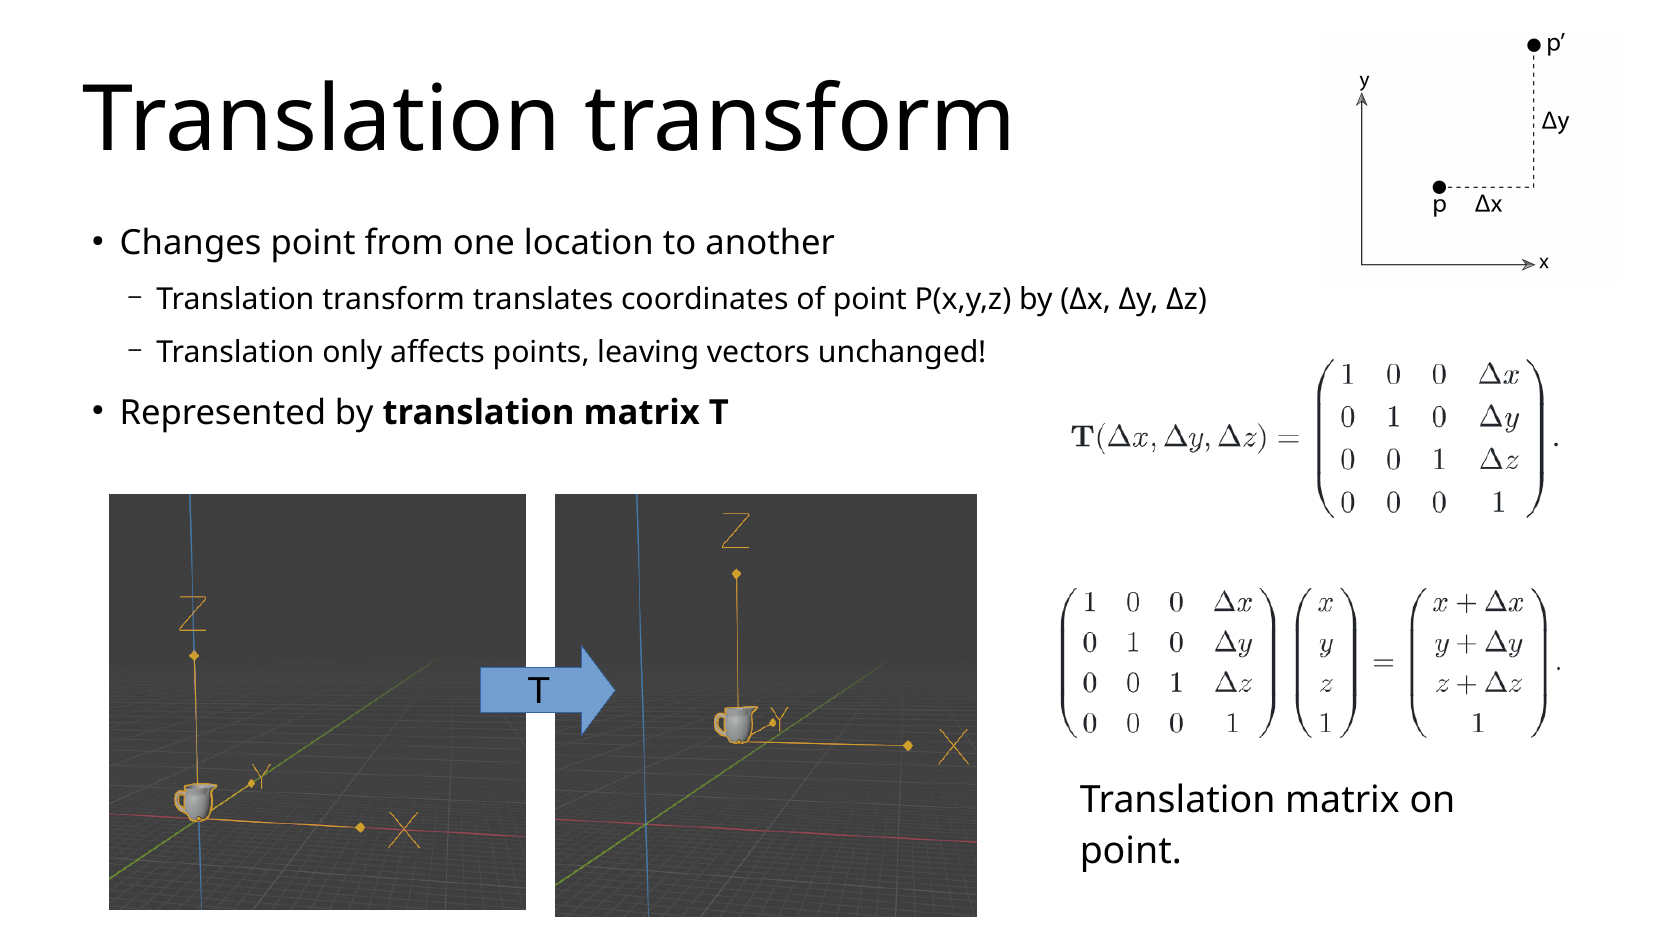

# Translation transform
Changes point from one location to another
Translation transform translates coordinates of point P(x,y,z) by (Δx, Δy, Δz)
Translation only affects points, leaving vectors unchanged!
Represented by translation matrix T
T
Translation matrix on point.